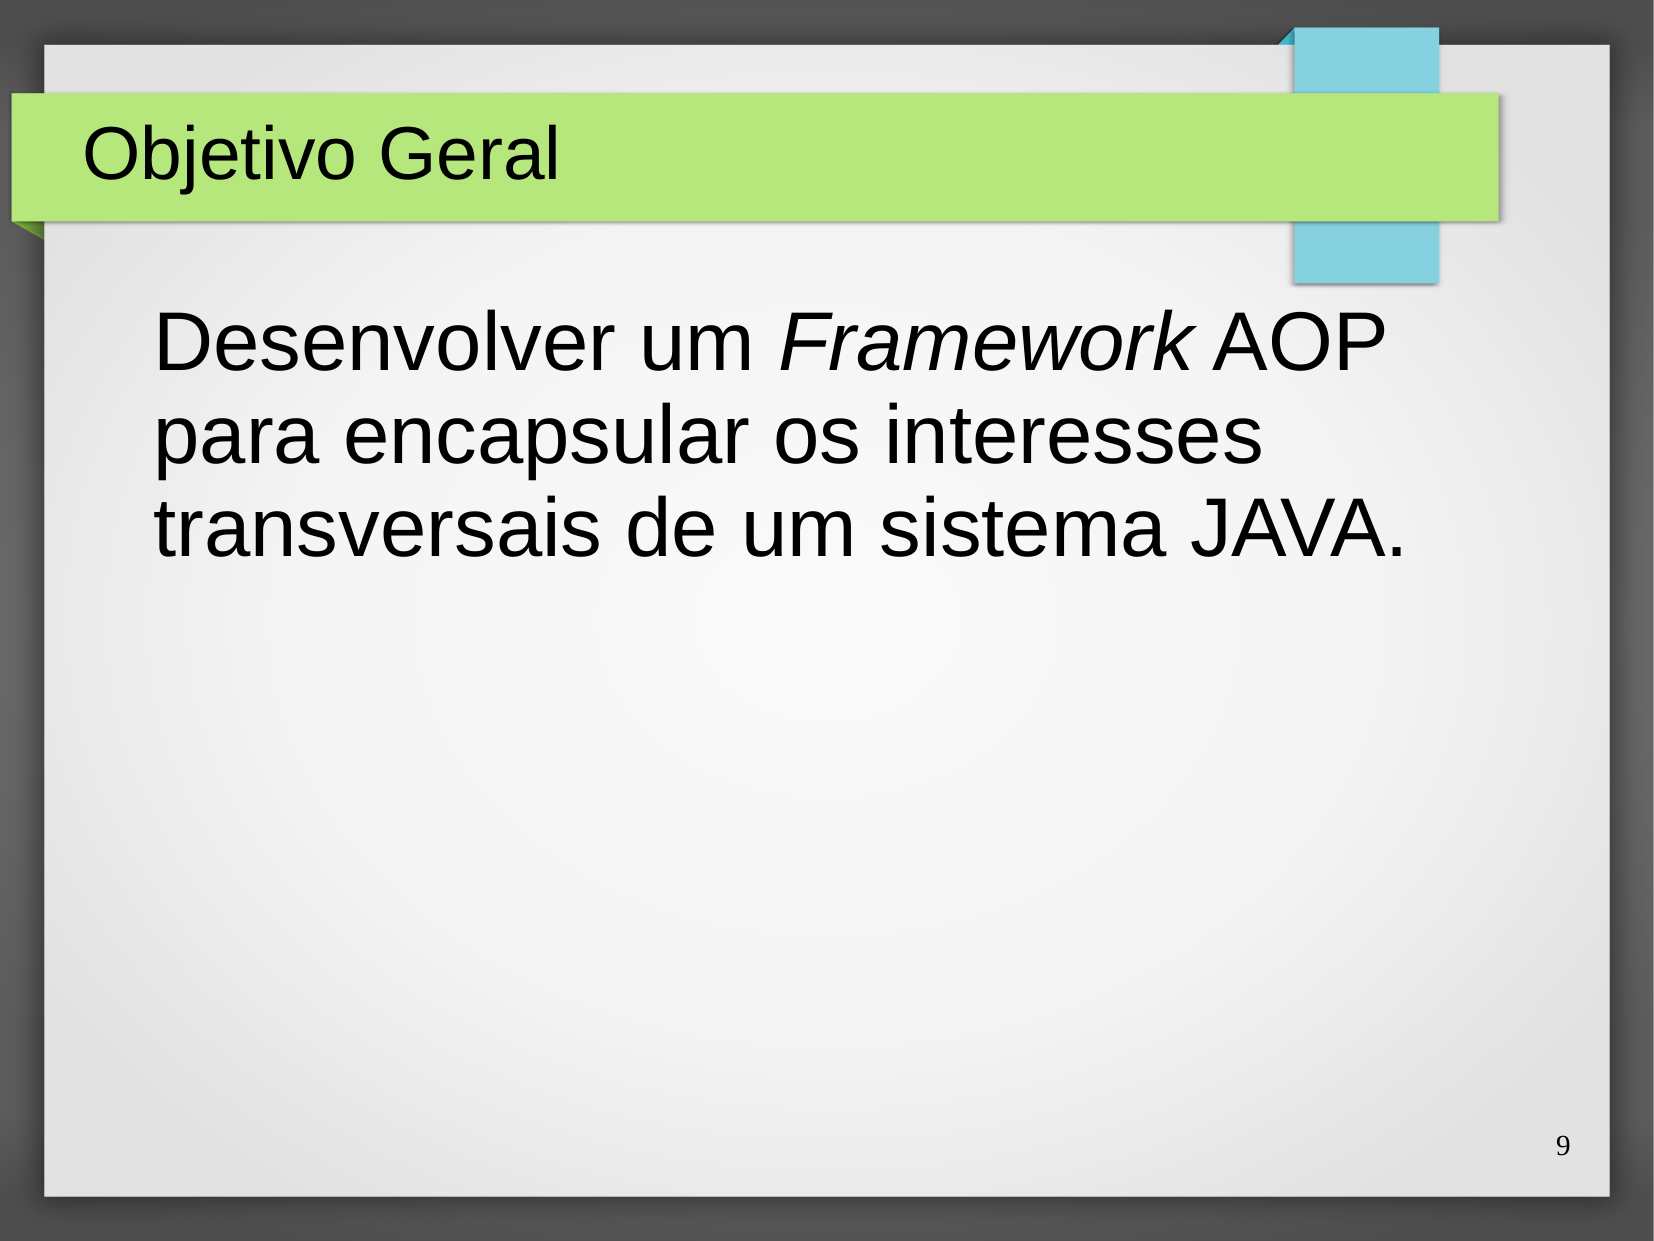

# Objetivo Geral
Desenvolver um Framework AOP para encapsular os interesses transversais de um sistema JAVA.
9